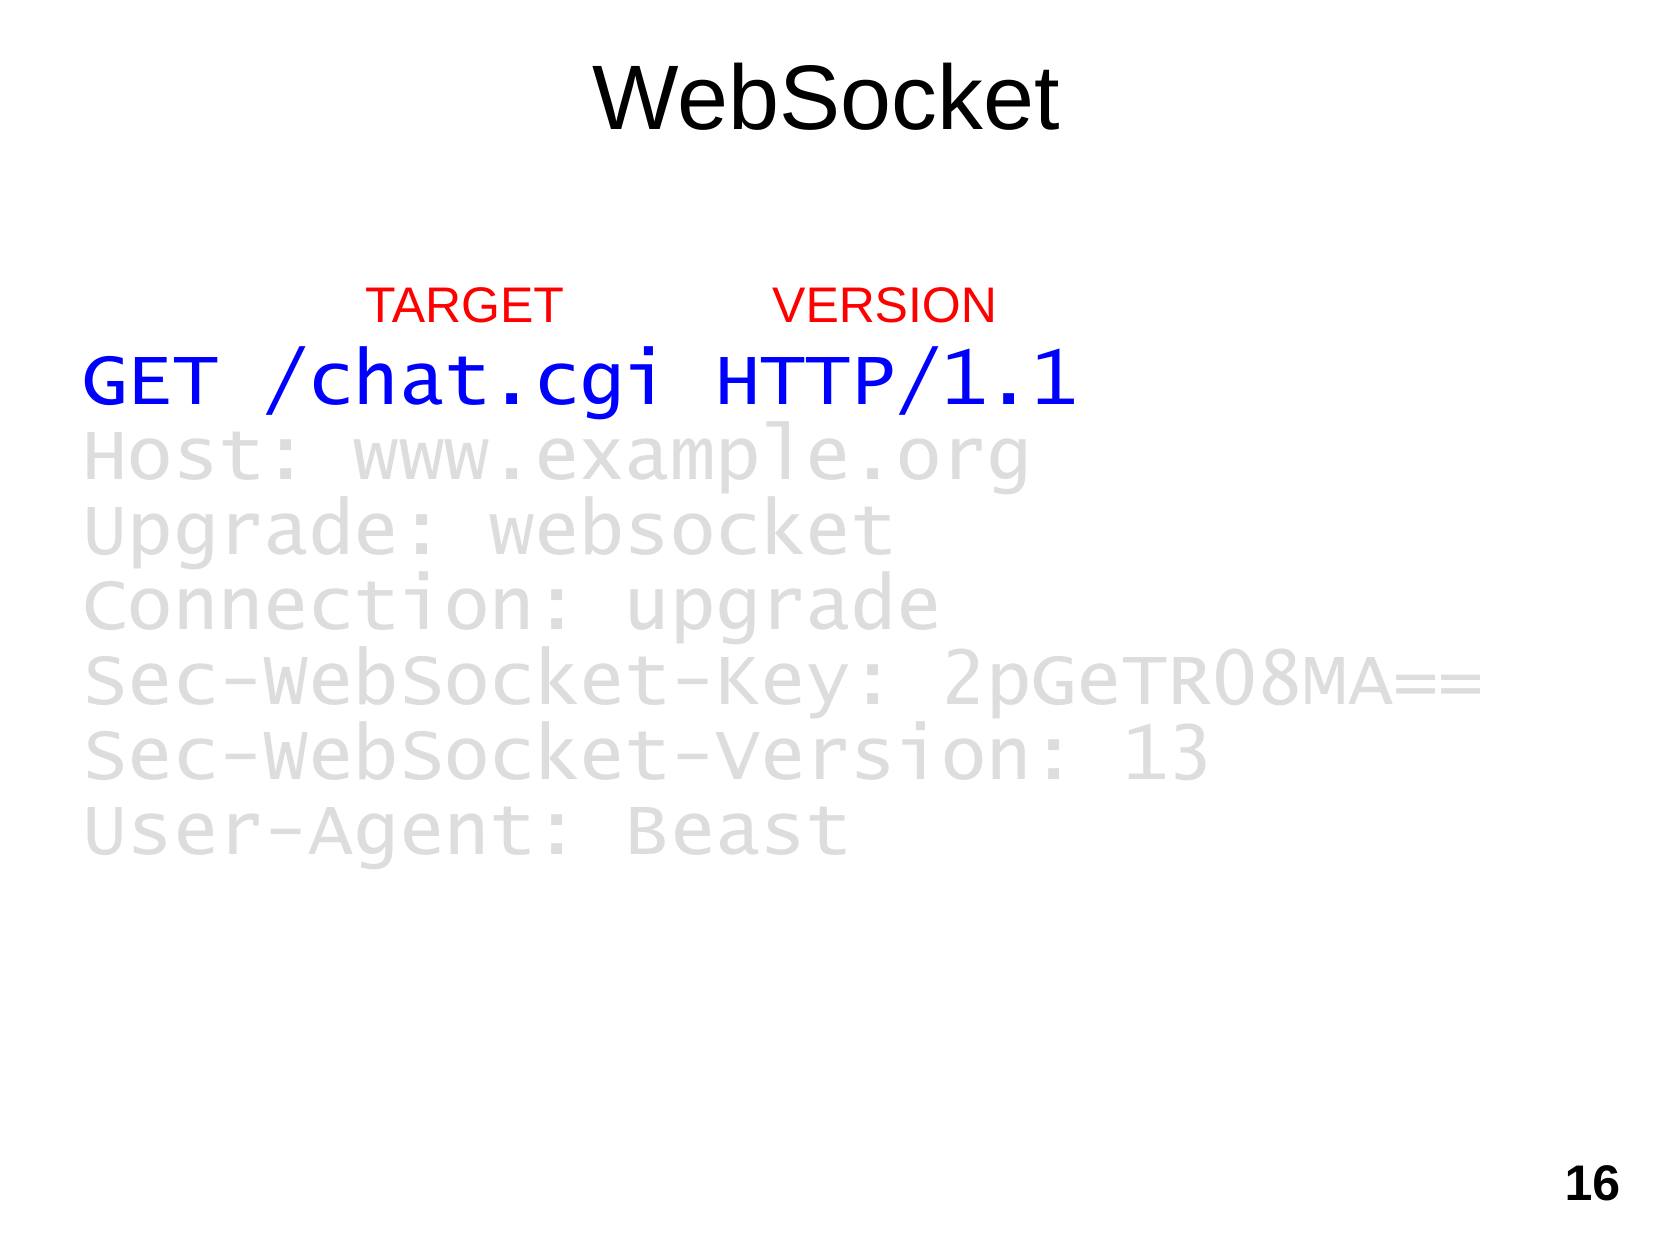

# WebSocket
GET /chat.cgi HTTP/1.1
Host: www.example.org
Upgrade: websocket
Connection: upgrade
Sec-WebSocket-Key: 2pGeTR08MA==
Sec-WebSocket-Version: 13
User-Agent: Beast
 TARGET VERSION
16